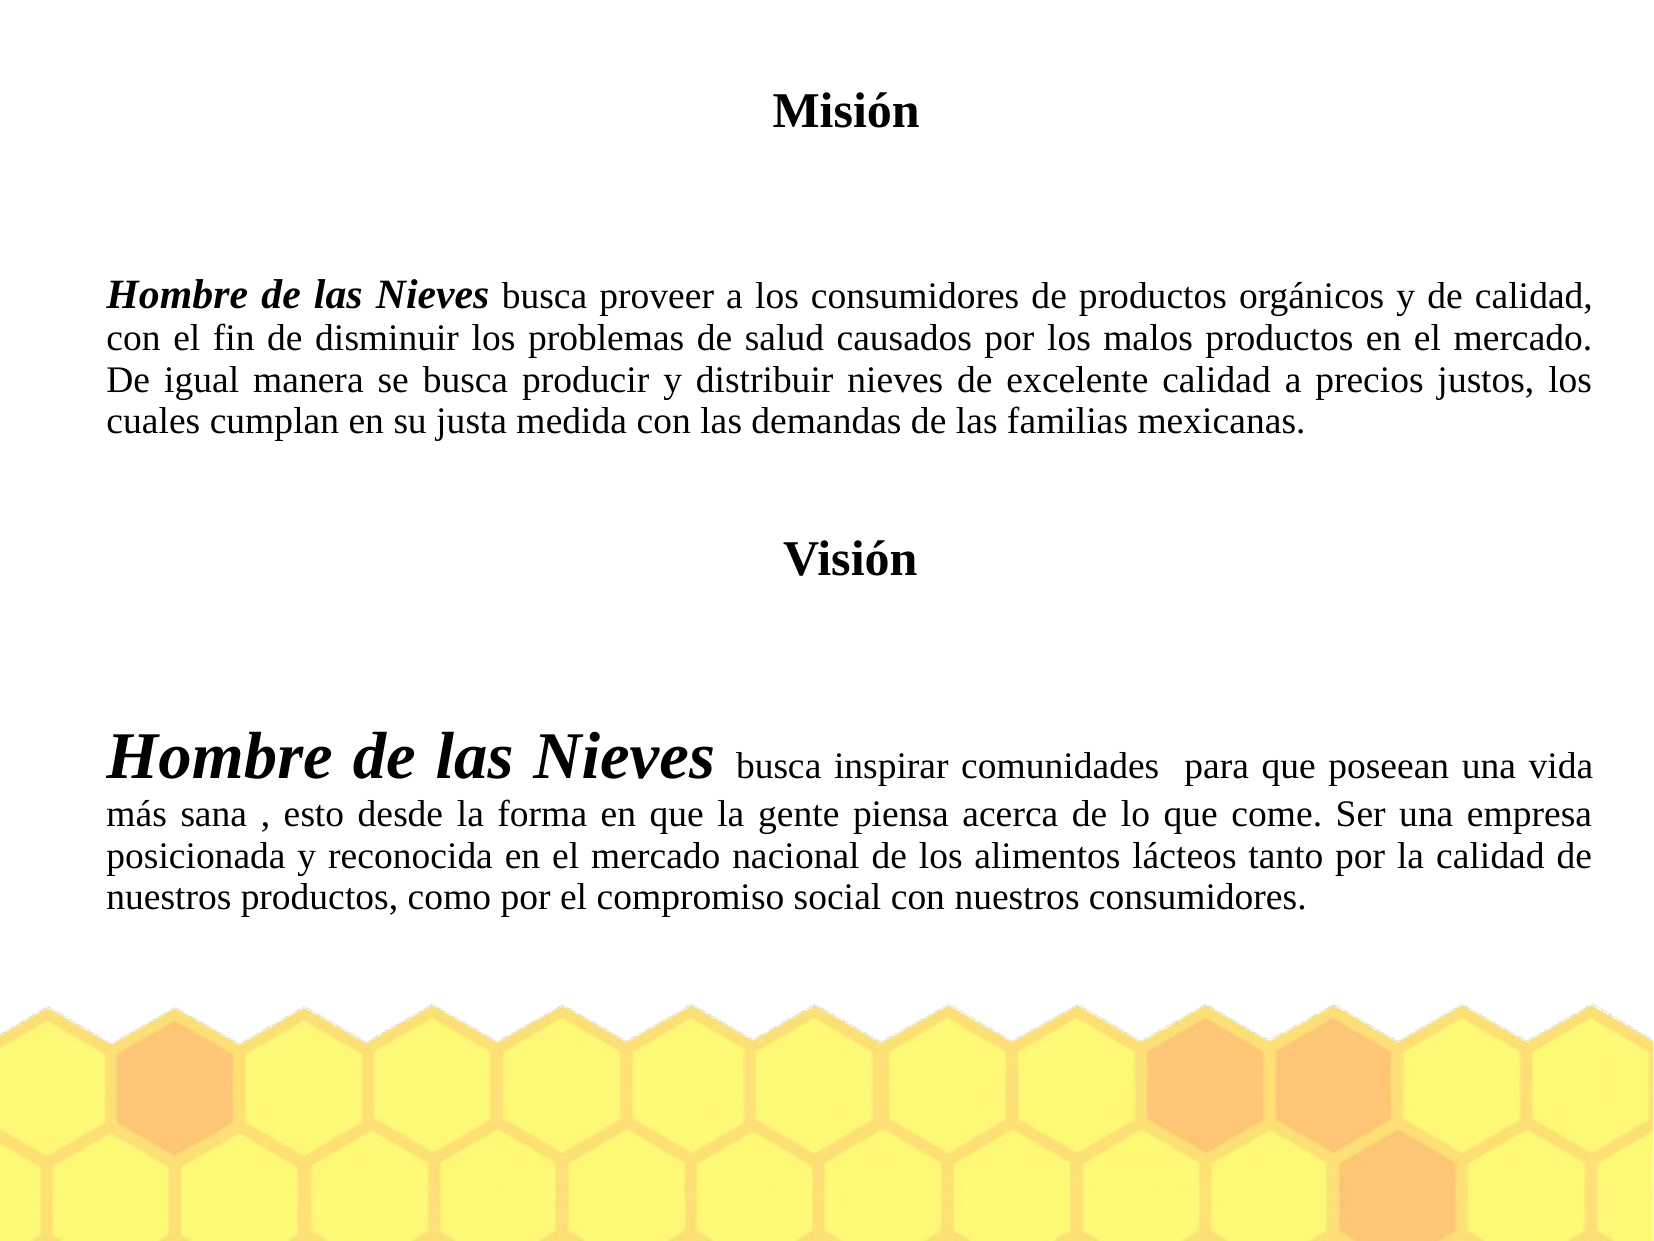

# Misión
Hombre de las Nieves busca proveer a los consumidores de productos orgánicos y de calidad, con el fin de disminuir los problemas de salud causados por los malos productos en el mercado. De igual manera se busca producir y distribuir nieves de excelente calidad a precios justos, los cuales cumplan en su justa medida con las demandas de las familias mexicanas.
Visión
Hombre de las Nieves busca inspirar comunidades para que poseean una vida más sana , esto desde la forma en que la gente piensa acerca de lo que come. Ser una empresa posicionada y reconocida en el mercado nacional de los alimentos lácteos tanto por la calidad de nuestros productos, como por el compromiso social con nuestros consumidores.